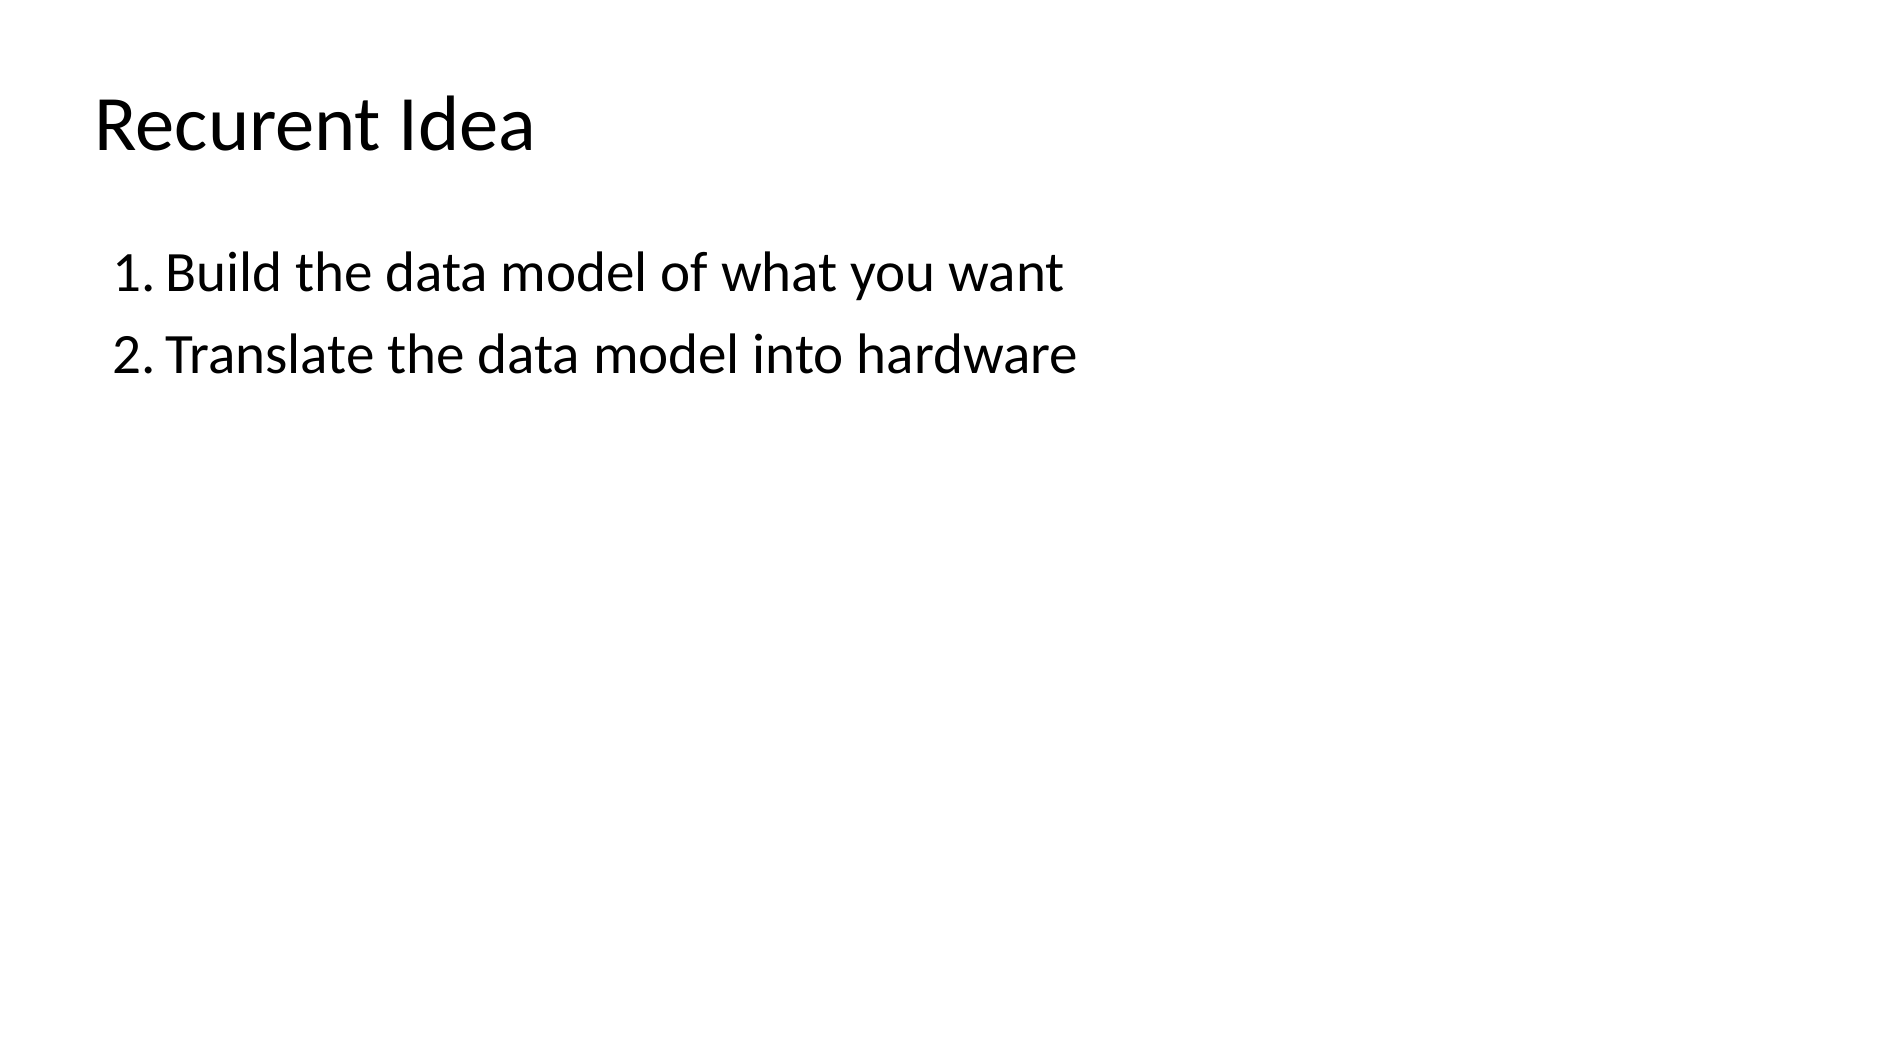

# Recurent Idea
Build the data model of what you want
Translate the data model into hardware